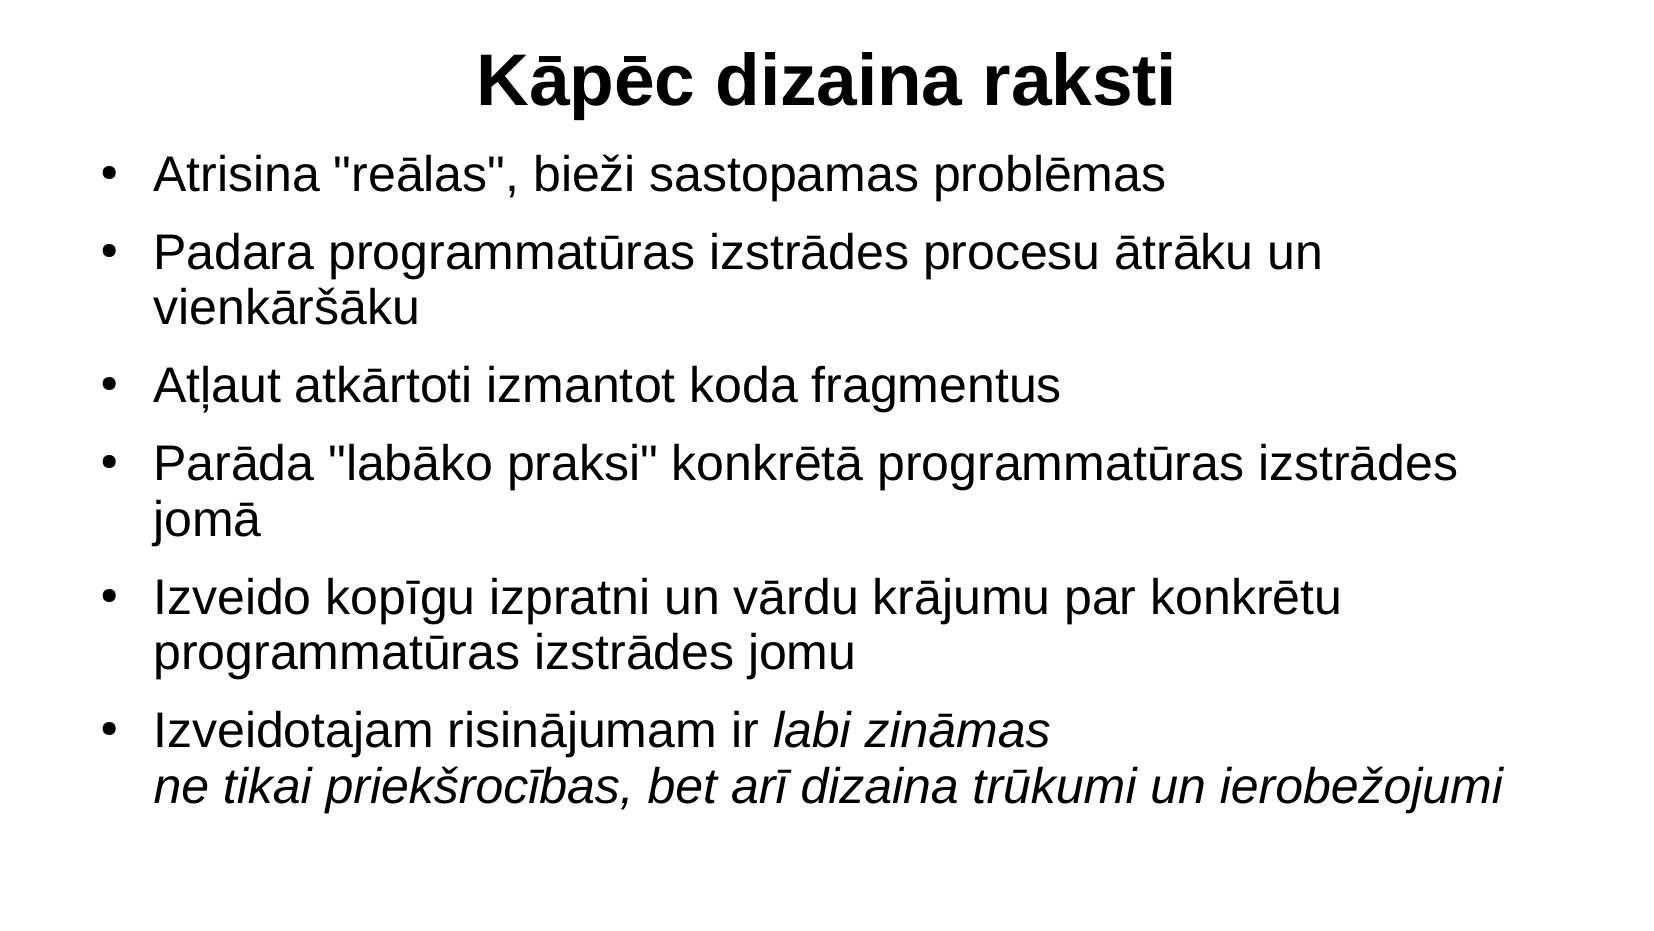

# Kāpēc dizaina raksti
Atrisina "reālas", bieži sastopamas problēmas
Padara programmatūras izstrādes procesu ātrāku un vienkāršāku
Atļaut atkārtoti izmantot koda fragmentus
Parāda "labāko praksi" konkrētā programmatūras izstrādes jomā
Izveido kopīgu izpratni un vārdu krājumu par konkrētu programmatūras izstrādes jomu
Izveidotajam risinājumam ir labi zināmas
ne tikai priekšrocības, bet arī dizaina trūkumi un ierobežojumi